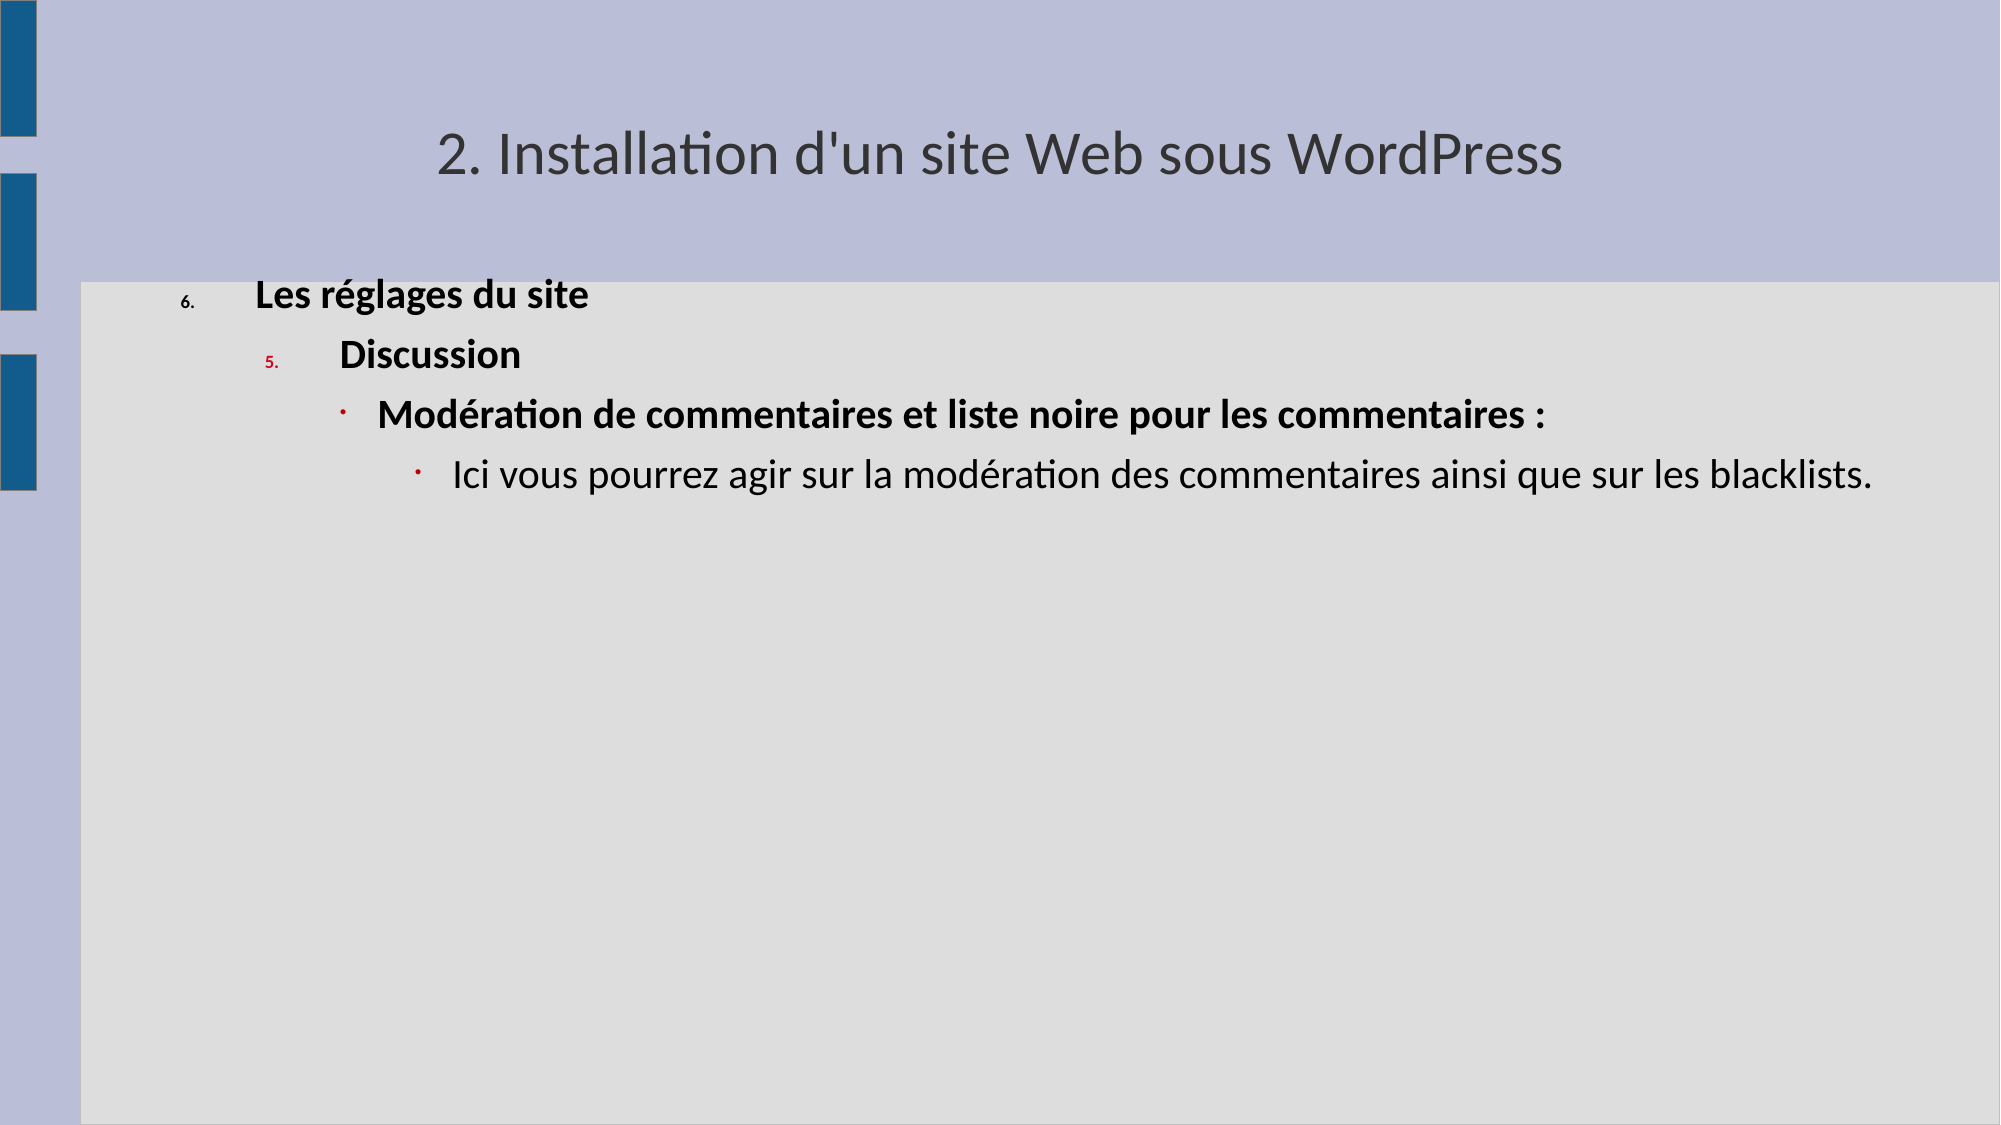

# 2. Installation d'un site Web sous WordPress
Les réglages du site
Discussion
Modération de commentaires et liste noire pour les commentaires :
Ici vous pourrez agir sur la modération des commentaires ainsi que sur les blacklists.